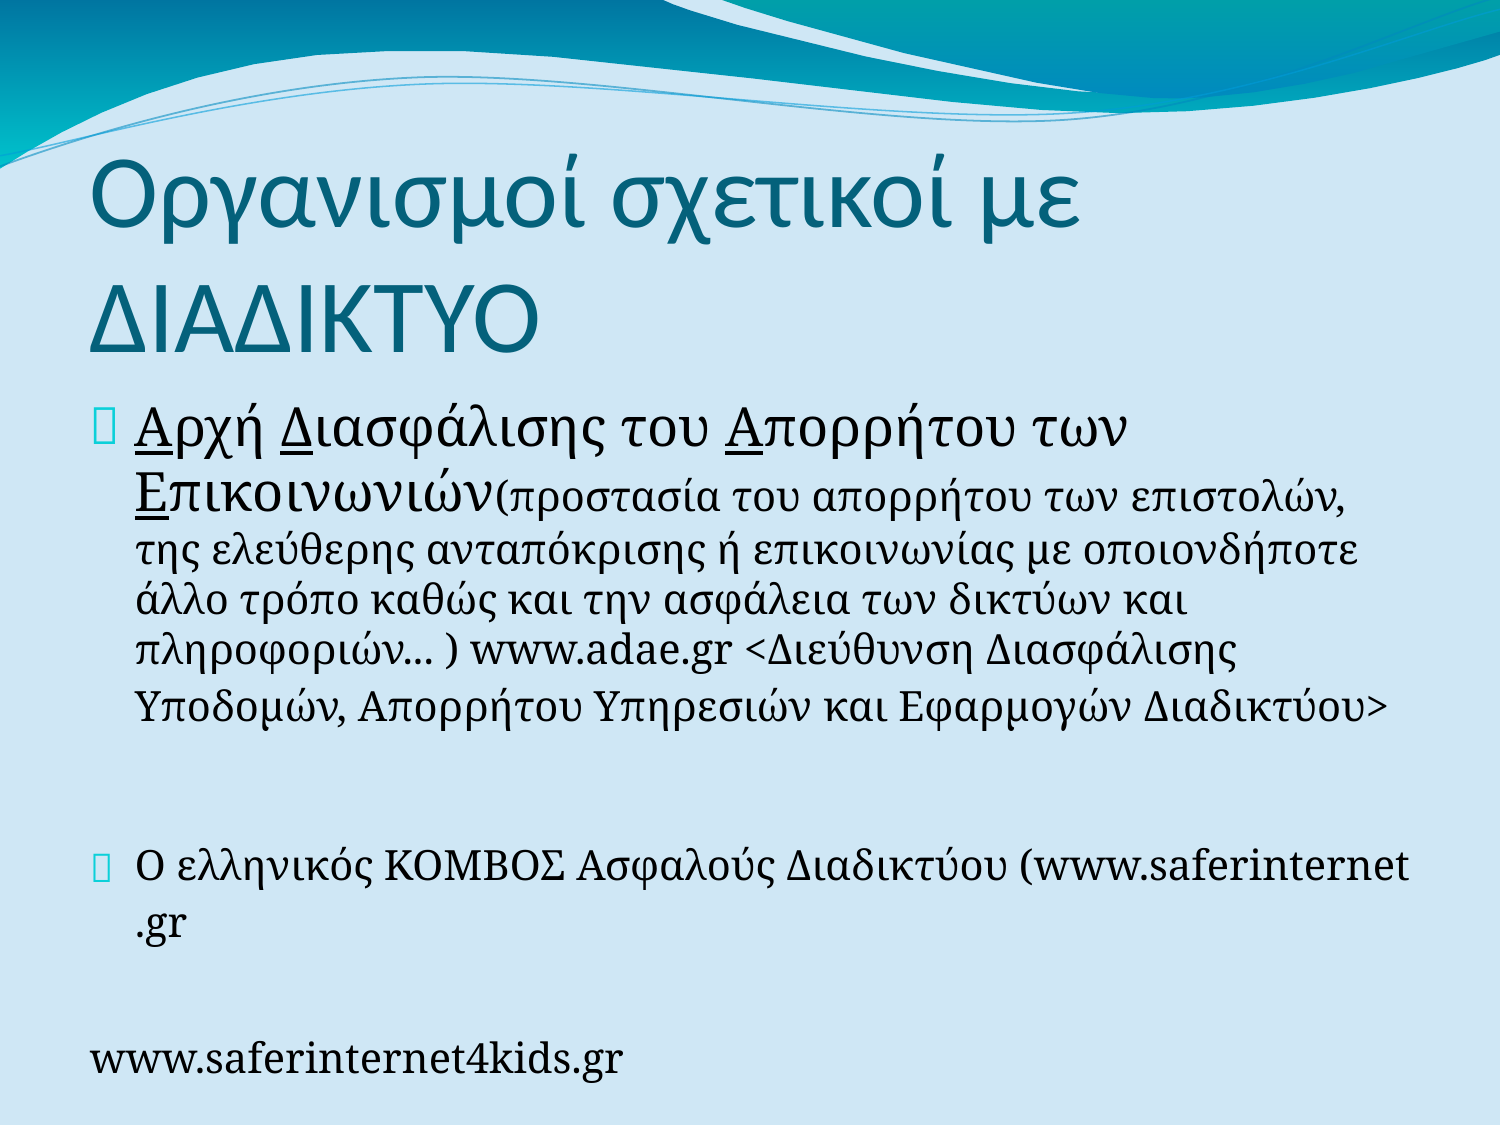

# Οργανισμοί σχετικοί με ΔΙΑΔΙΚΤΥΟ
Αρχή Διασφάλισης του Απορρήτου των Επικοινωνιών(προστασία του απορρήτου των επιστολών, της ελεύθερης ανταπόκρισης ή επικοινωνίας με οποιονδήποτε άλλο τρόπο καθώς και την ασφάλεια των δικτύων και πληροφοριών... ) www.adae.gr <Διεύθυνση Διασφάλισης Υποδομών, Απορρήτου Υπηρεσιών και Εφαρμογών Διαδικτύου>
O ελληνικός ΚΟΜΒΟΣ Ασφαλούς Διαδικτύου (www.saferinternet.gr
 www.saferinternet4kids.gr